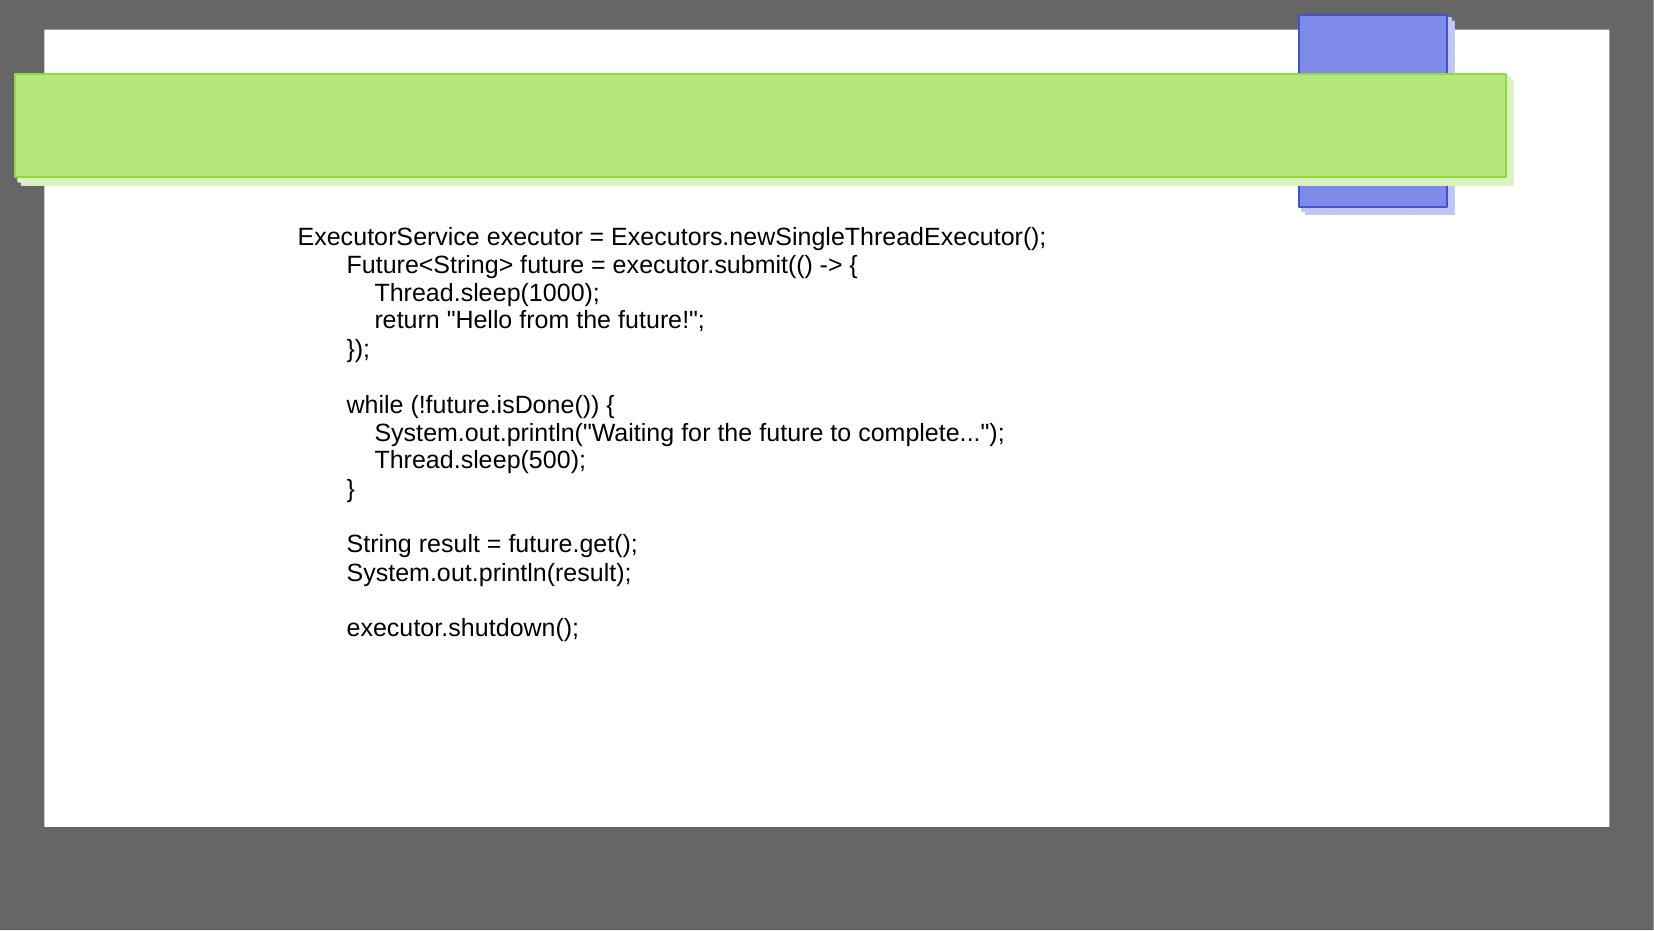

ExecutorService executor = Executors.newSingleThreadExecutor();
 Future<String> future = executor.submit(() -> {
 Thread.sleep(1000);
 return "Hello from the future!";
 });
 while (!future.isDone()) {
 System.out.println("Waiting for the future to complete...");
 Thread.sleep(500);
 }
 String result = future.get();
 System.out.println(result);
 executor.shutdown();